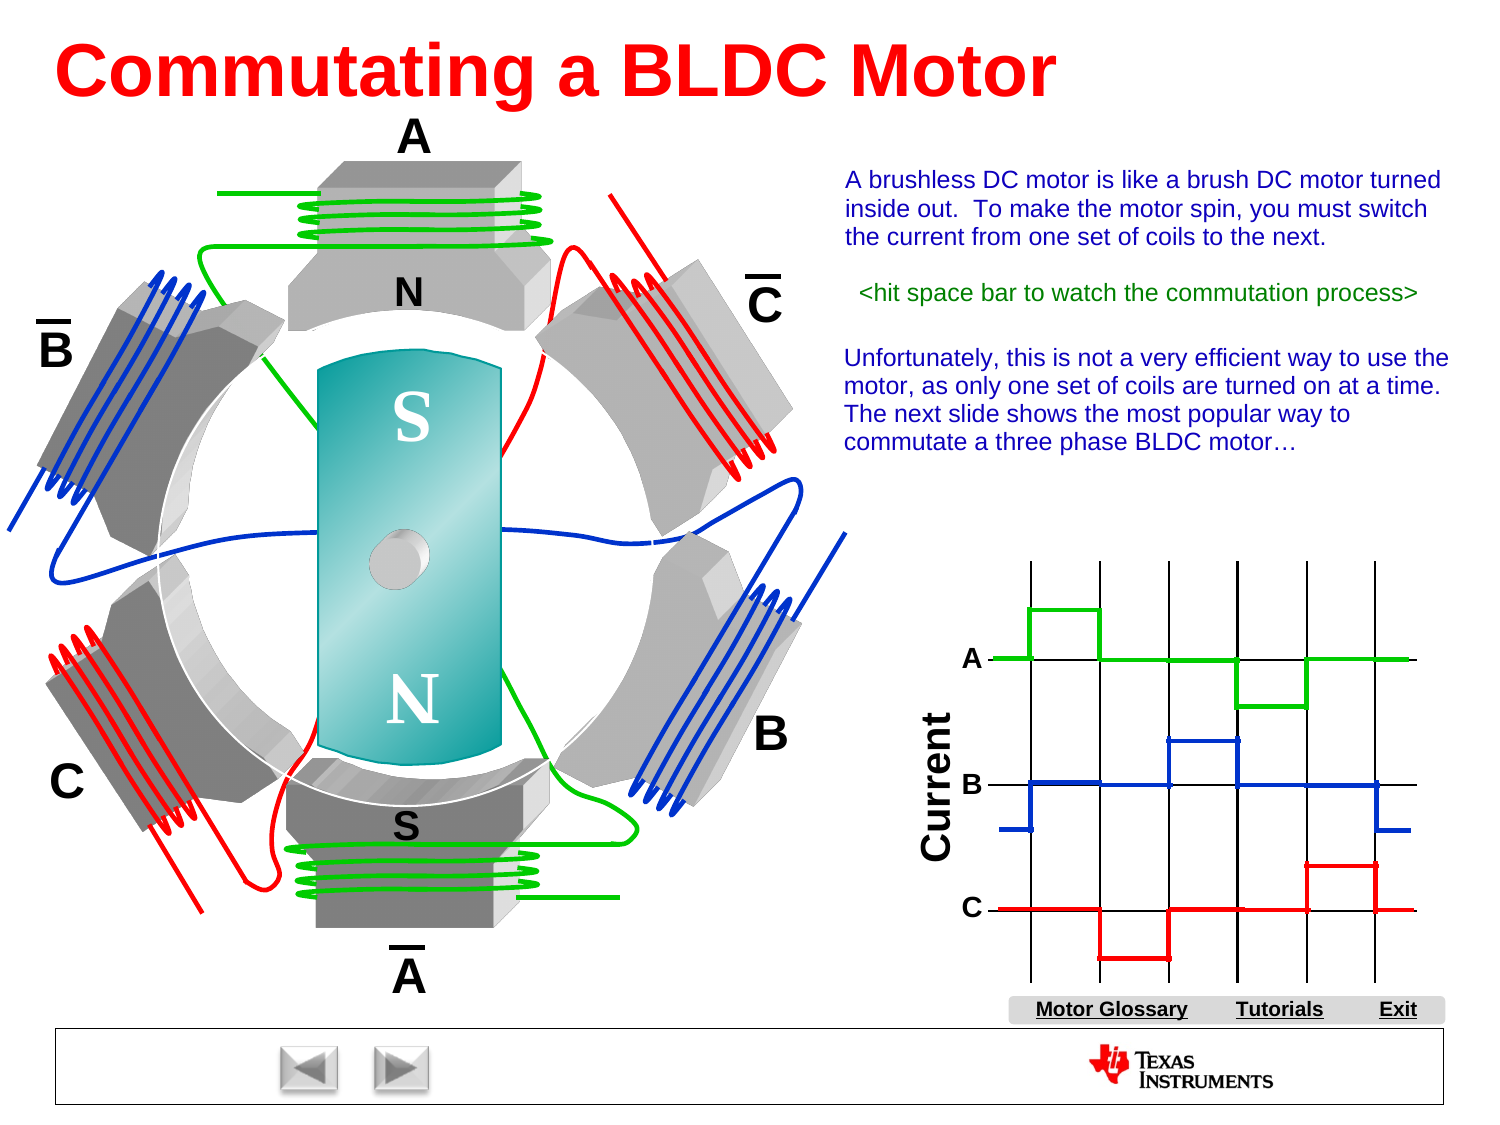

Commutating a BLDC Motor
A
A brushless DC motor is like a brush DC motor turned inside out. To make the motor spin, you must switch the current from one set of coils to the next.
 <hit space bar to watch the commutation process>
C
B
B
C
N
S
Unfortunately, this is not a very efficient way to use the motor, as only one set of coils are turned on at a time. The next slide shows the most popular way to commutate a three phase BLDC motor…
S
N
A
Current
B
C
A